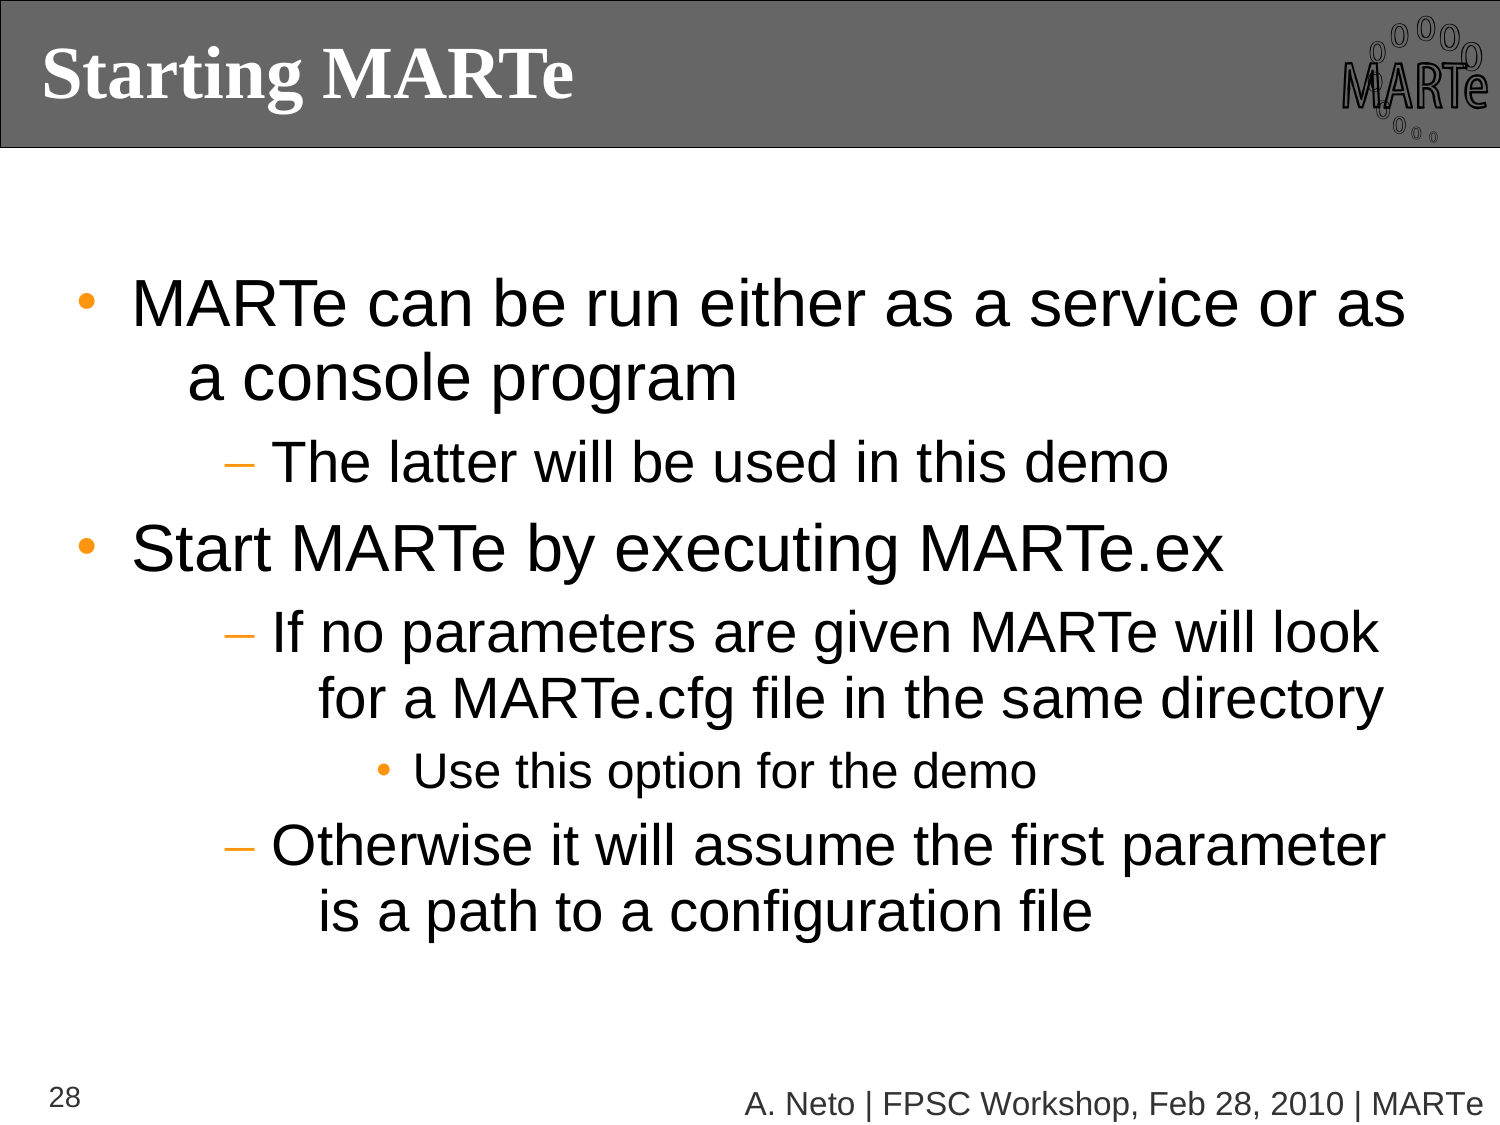

# Starting MARTe
MARTe can be run either as a service or as a console program
The latter will be used in this demo
Start MARTe by executing MARTe.ex
If no parameters are given MARTe will look for a MARTe.cfg file in the same directory
Use this option for the demo
Otherwise it will assume the first parameter is a path to a configuration file